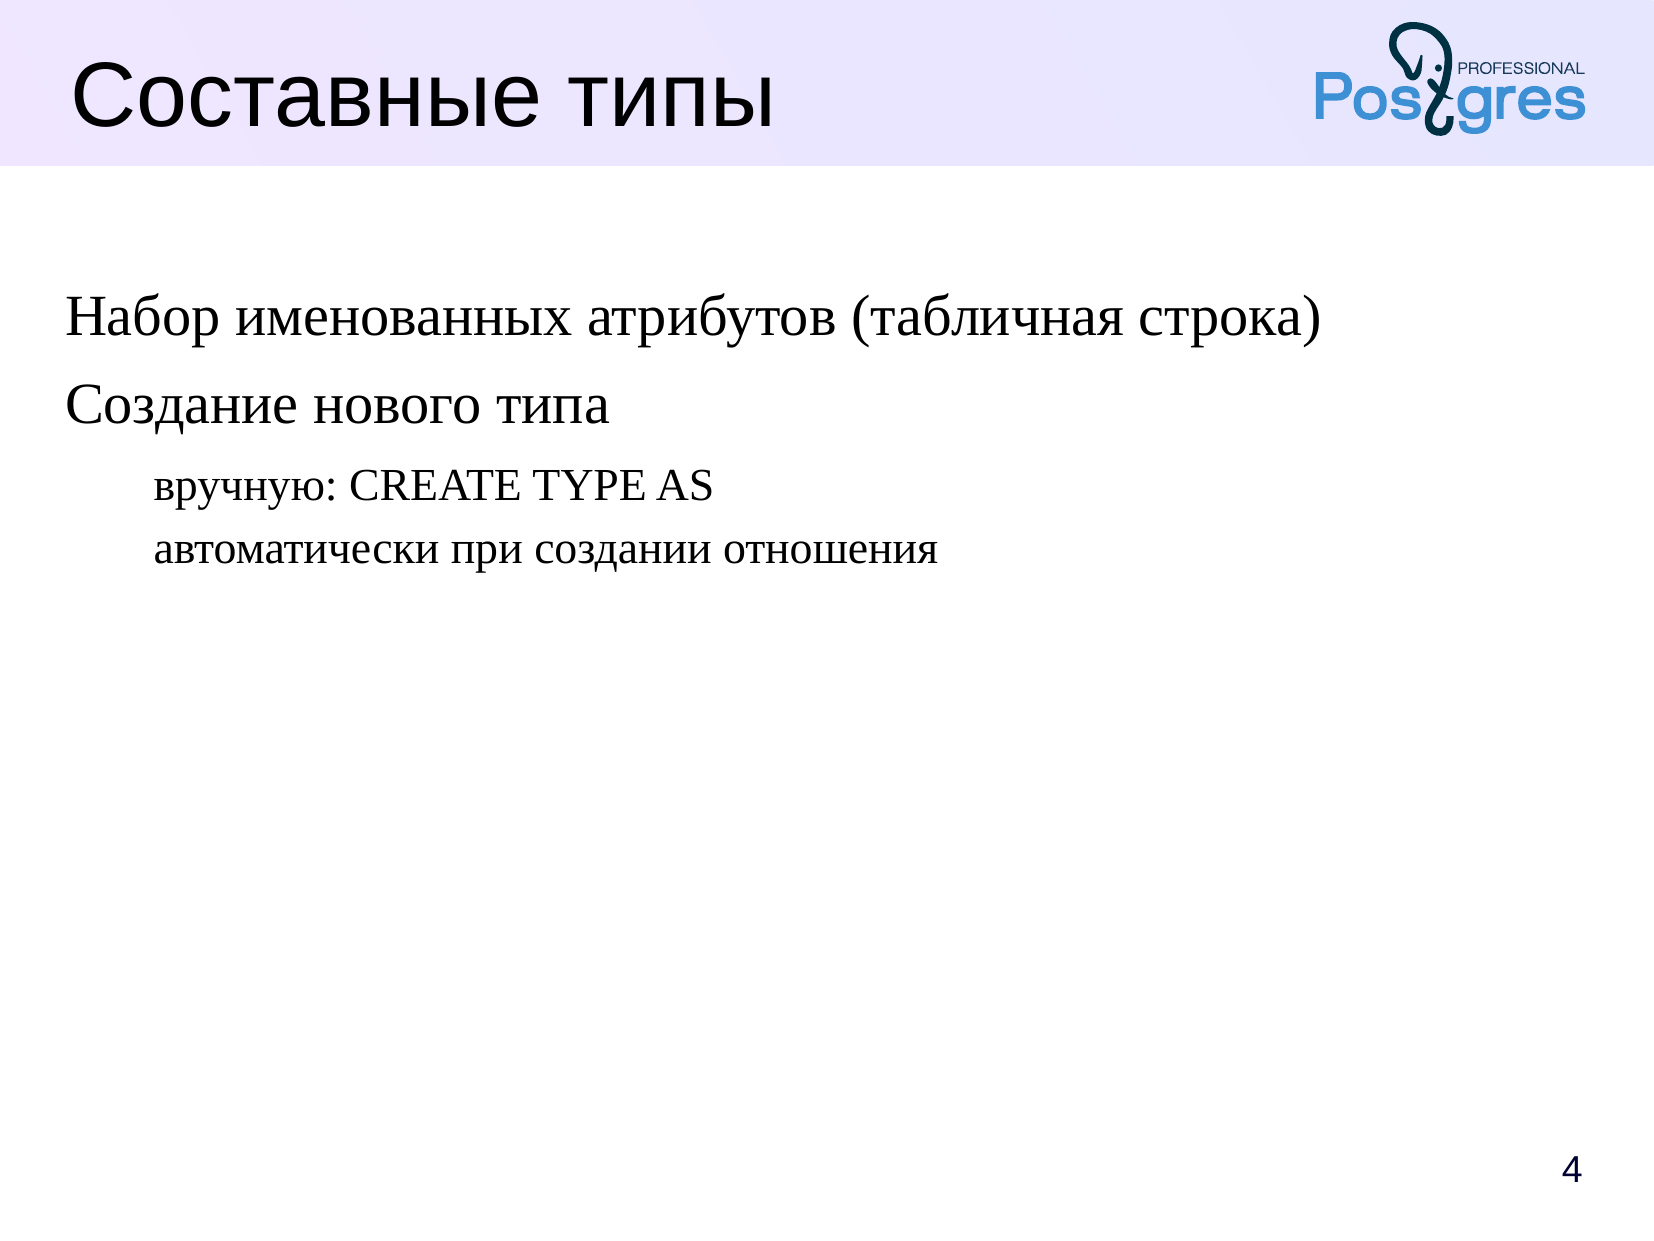

# Составные типы
Набор именованных атрибутов (табличная строка)
Создание нового типа
вручную: CREATE TYPE AS
автоматически при создании отношения